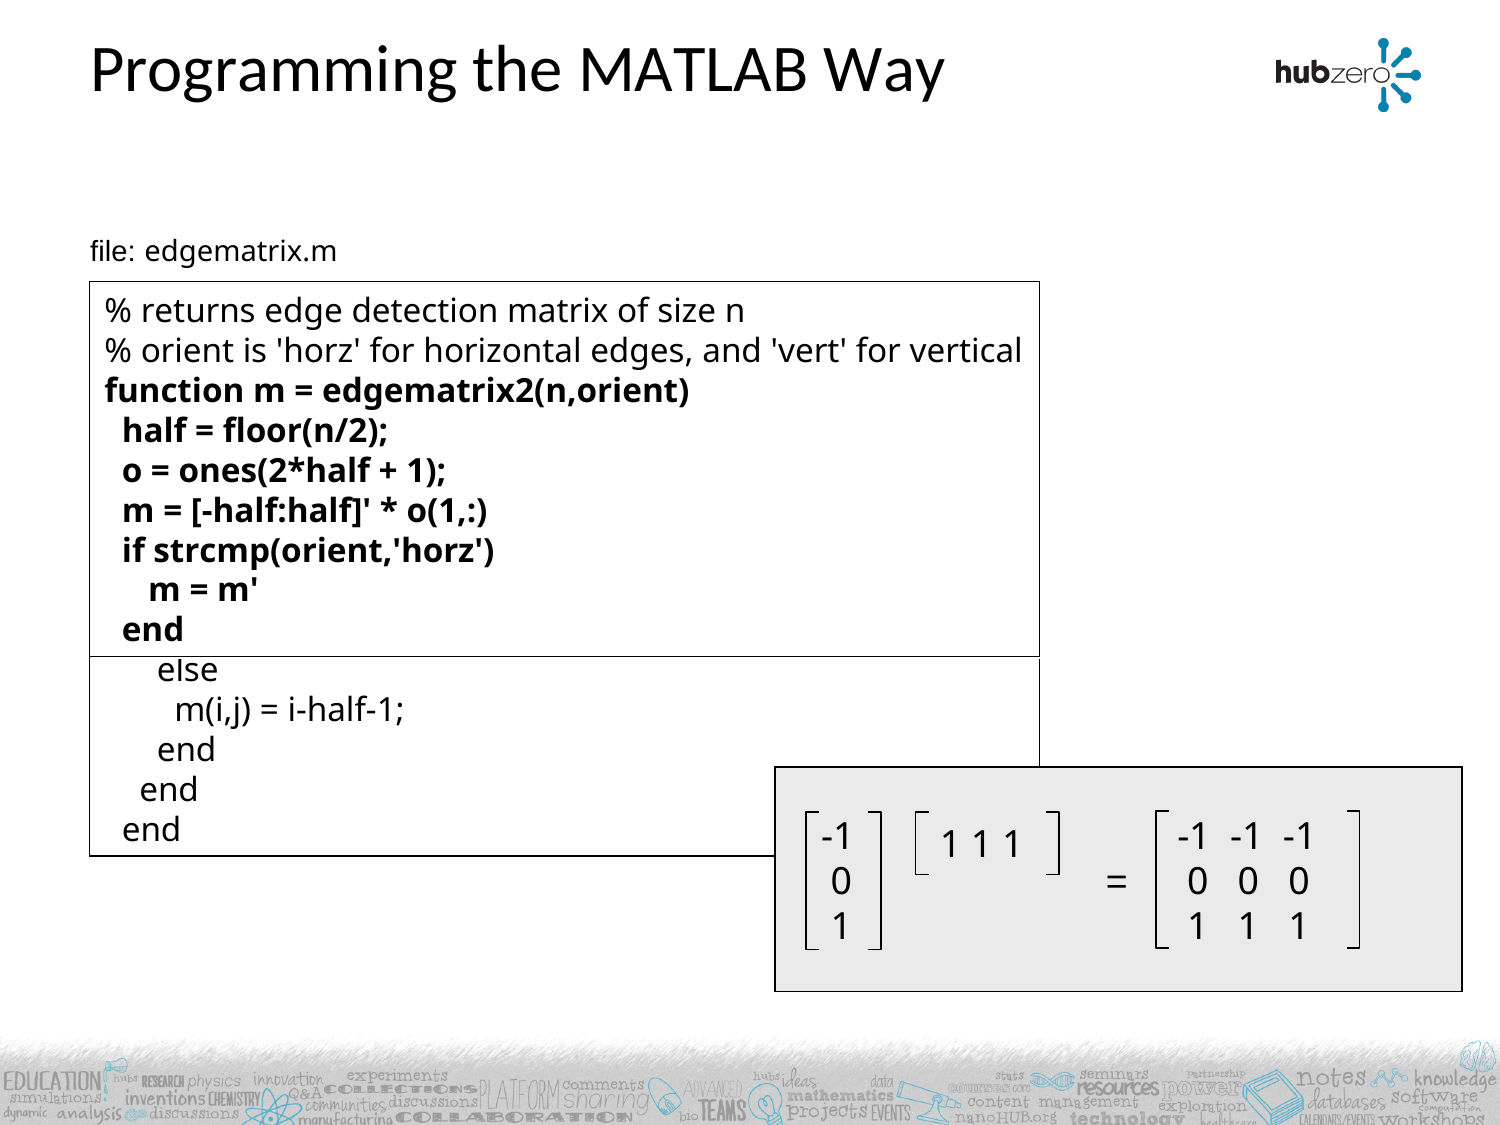

Programming the MATLAB Way
file: edgematrix.m
% returns edge detection matrix of size n
% orient is 'horz' for horizontal edges, and 'vert' for vertical
function m = edgematrix(n,orient)
 half = floor(n/2);
 n = 2*half + 1;
 for i=1:n
 for j=1:n
 if strcmp(orient,'horz')
 m(i,j) = j-half-1;
 else
 m(i,j) = i-half-1;
 end
 end
 end
% returns edge detection matrix of size n
% orient is 'horz' for horizontal edges, and 'vert' for vertical
function m = edgematrix2(n,orient)
 half = floor(n/2);
 o = ones(2*half + 1);
 m = [-half:half]' * o(1,:)
 if strcmp(orient,'horz')
 m = m'
 end
-1
 0
 1
1 1 1
-1 -1 -1
 0 0 0
 1 1 1
=